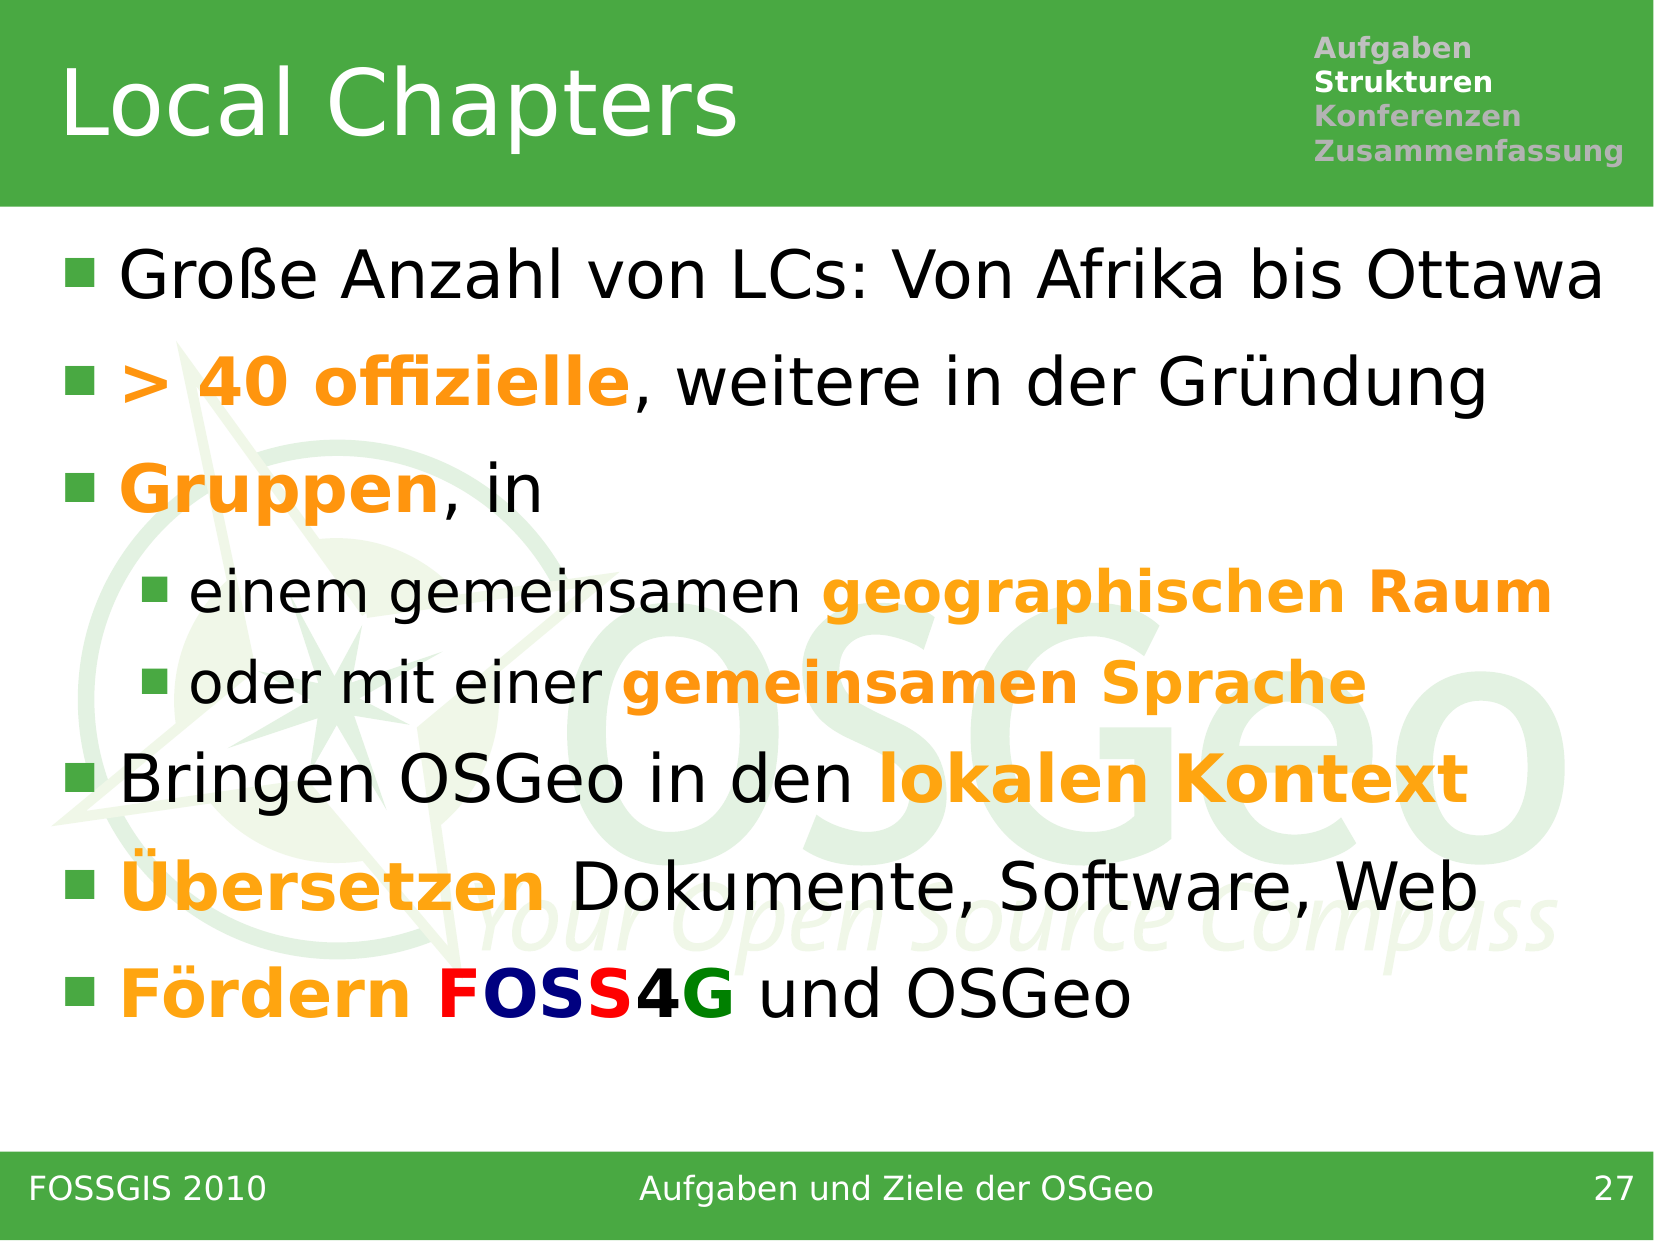

Aufgaben
Strukturen
Konferenzen
Zusammenfassung
# Local Chapters
Große Anzahl von LCs: Von Afrika bis Ottawa
> 40 offizielle, weitere in der Gründung
Gruppen, in
einem gemeinsamen geographischen Raum
oder mit einer gemeinsamen Sprache
Bringen OSGeo in den lokalen Kontext
Übersetzen Dokumente, Software, Web
Fördern FOSS4G und OSGeo
FOSSGIS 2010
Aufgaben und Ziele der OSGeo
27